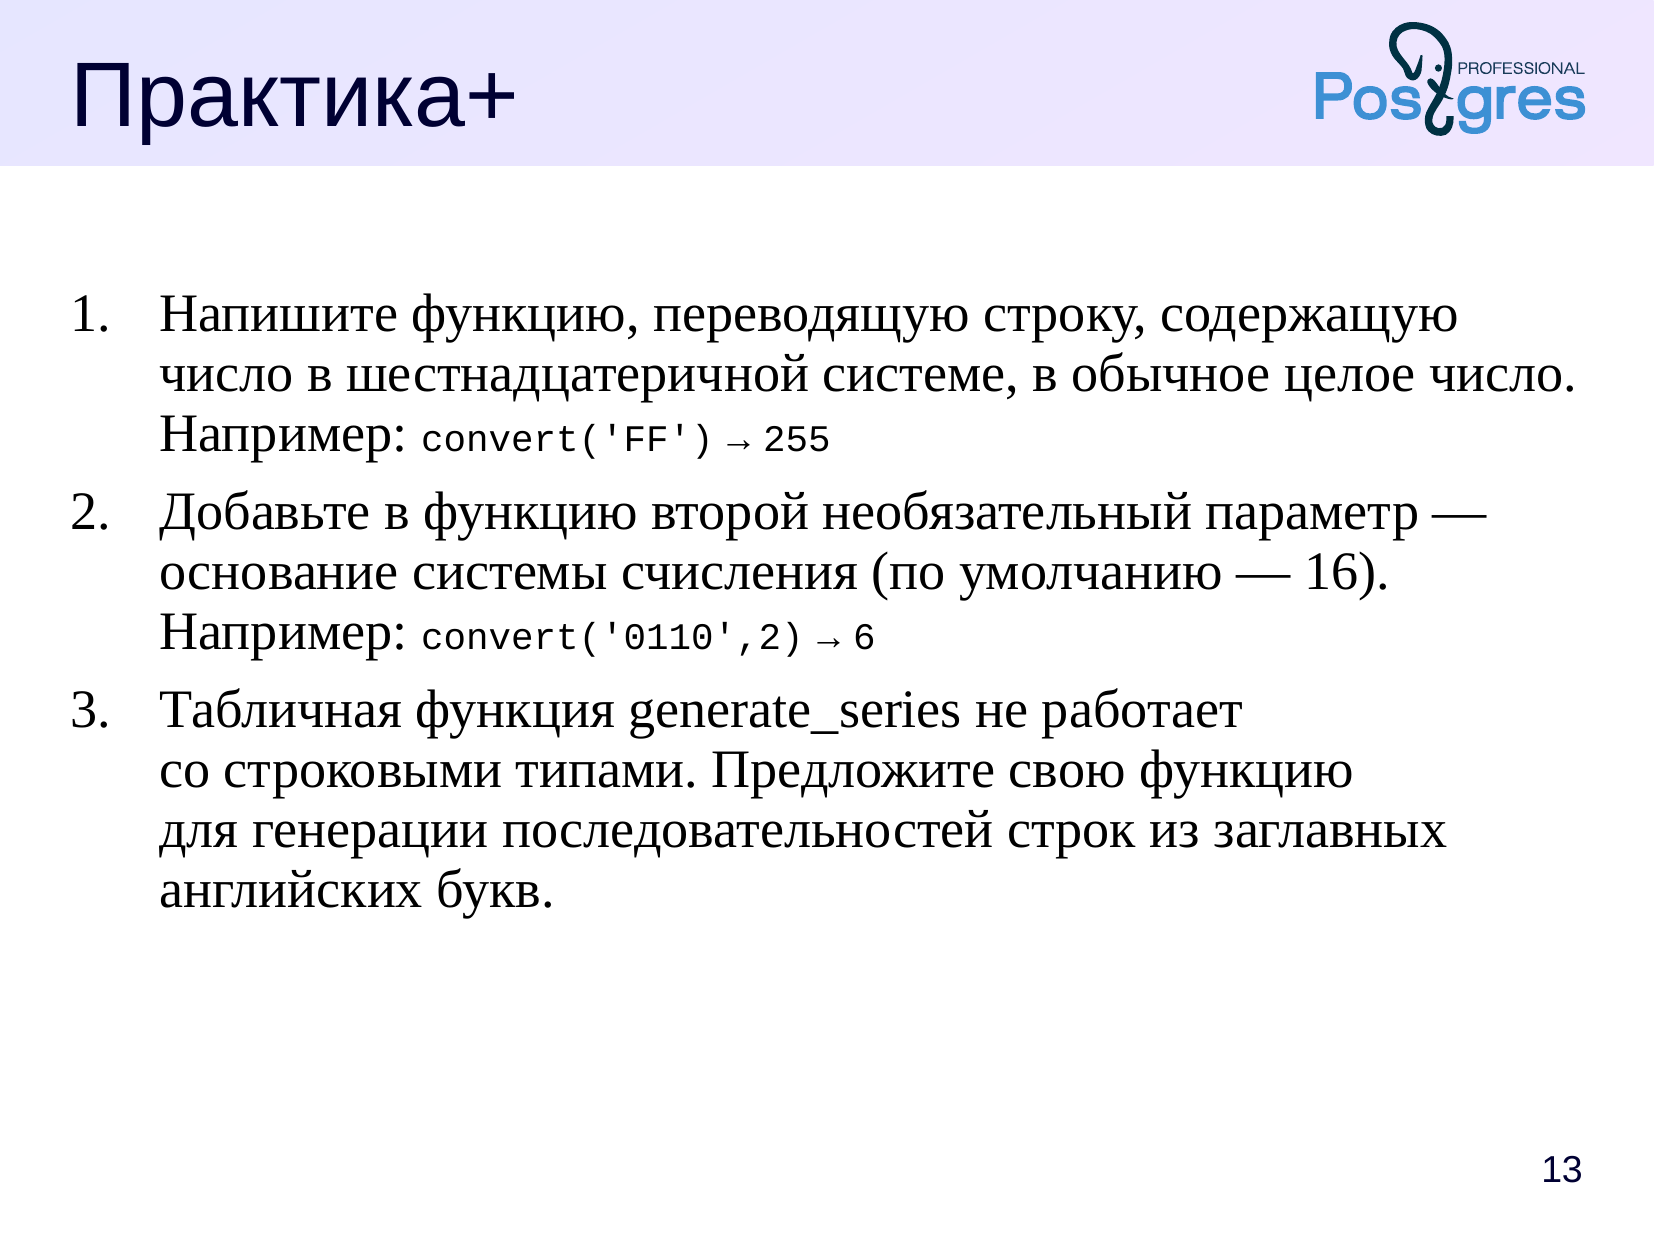

# Практика+
Напишите функцию, переводящую строку, содержащую число в шестнадцатеричной системе, в обычное целое число.
Например: convert('FF') → 255
Добавьте в функцию второй необязательный параметр — основание системы счисления (по умолчанию — 16).
Например: convert('0110',2) → 6
Табличная функция generate_series не работает
со строковыми типами. Предложите свою функцию
для генерации последовательностей строк из заглавных английских букв.